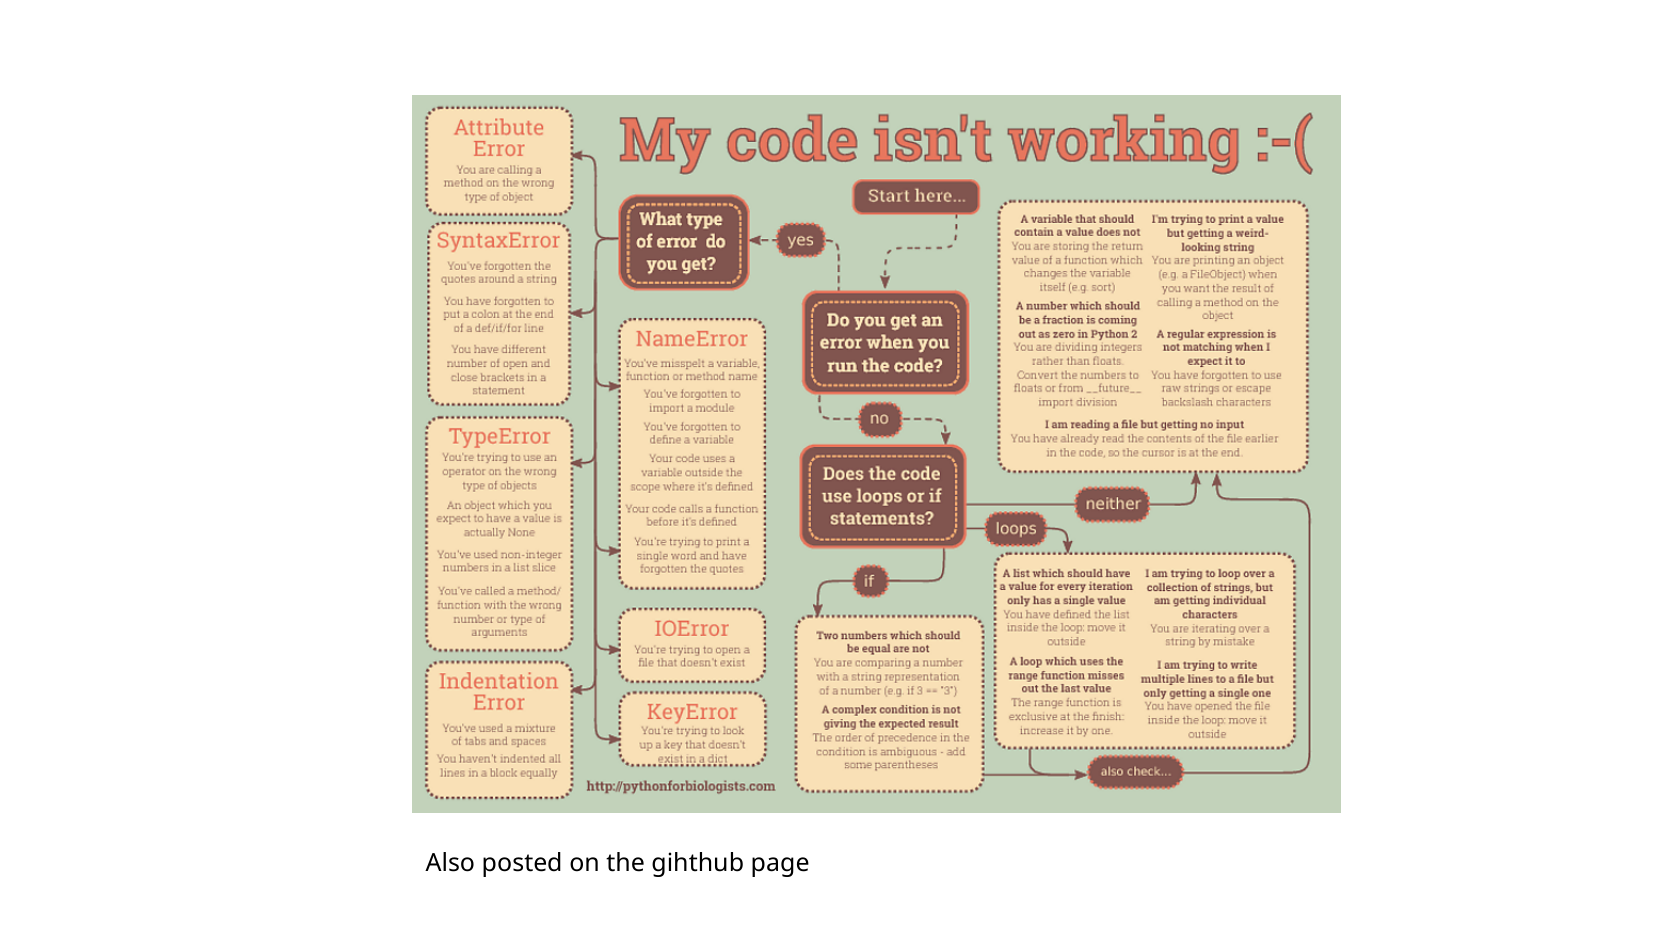

#
Also posted on the gihthub page